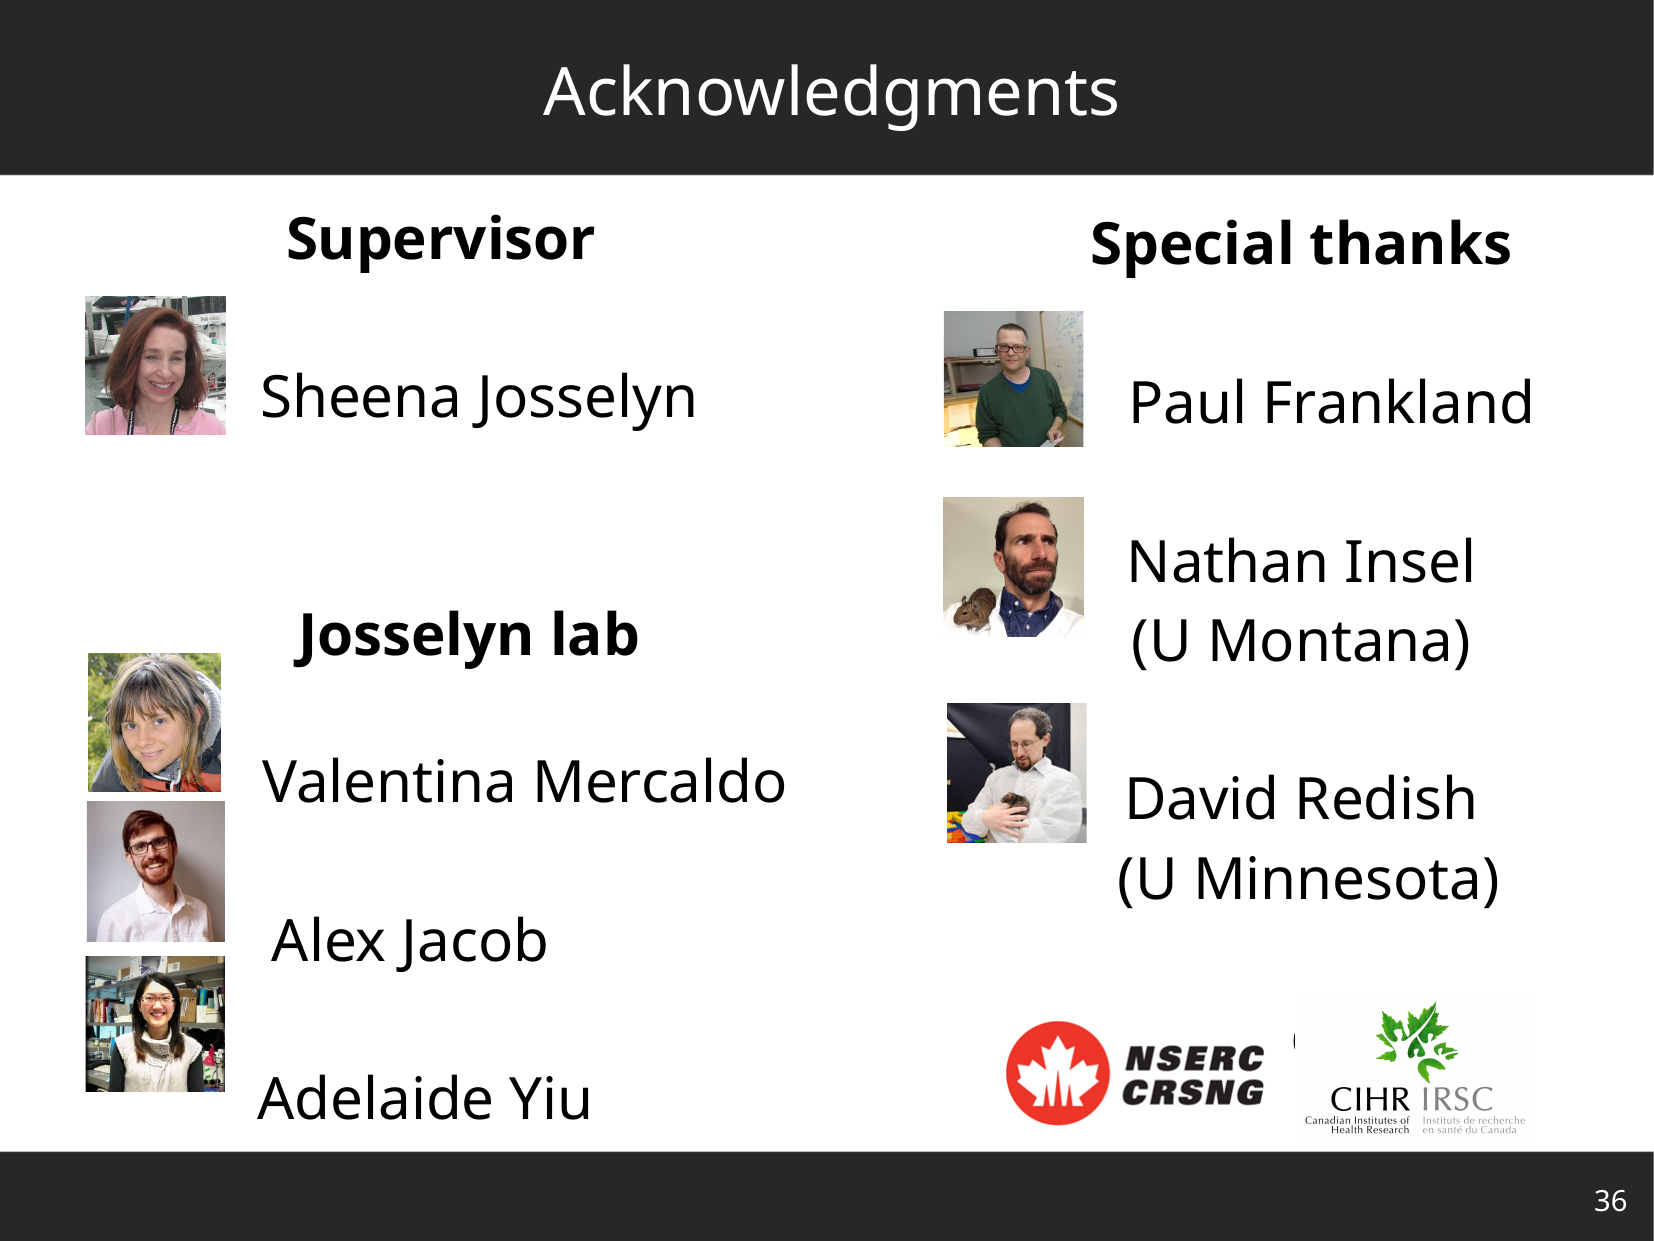

Acknowledgments
Supervisor
Sheena Josselyn
Josselyn lab
Valentina Mercaldo
Alex Jacob
Adelaide Yiu
Special thanks
 Paul Frankland
Nathan Insel
(U Montana)
David Redish
 (U Minnesota)
Funding
36